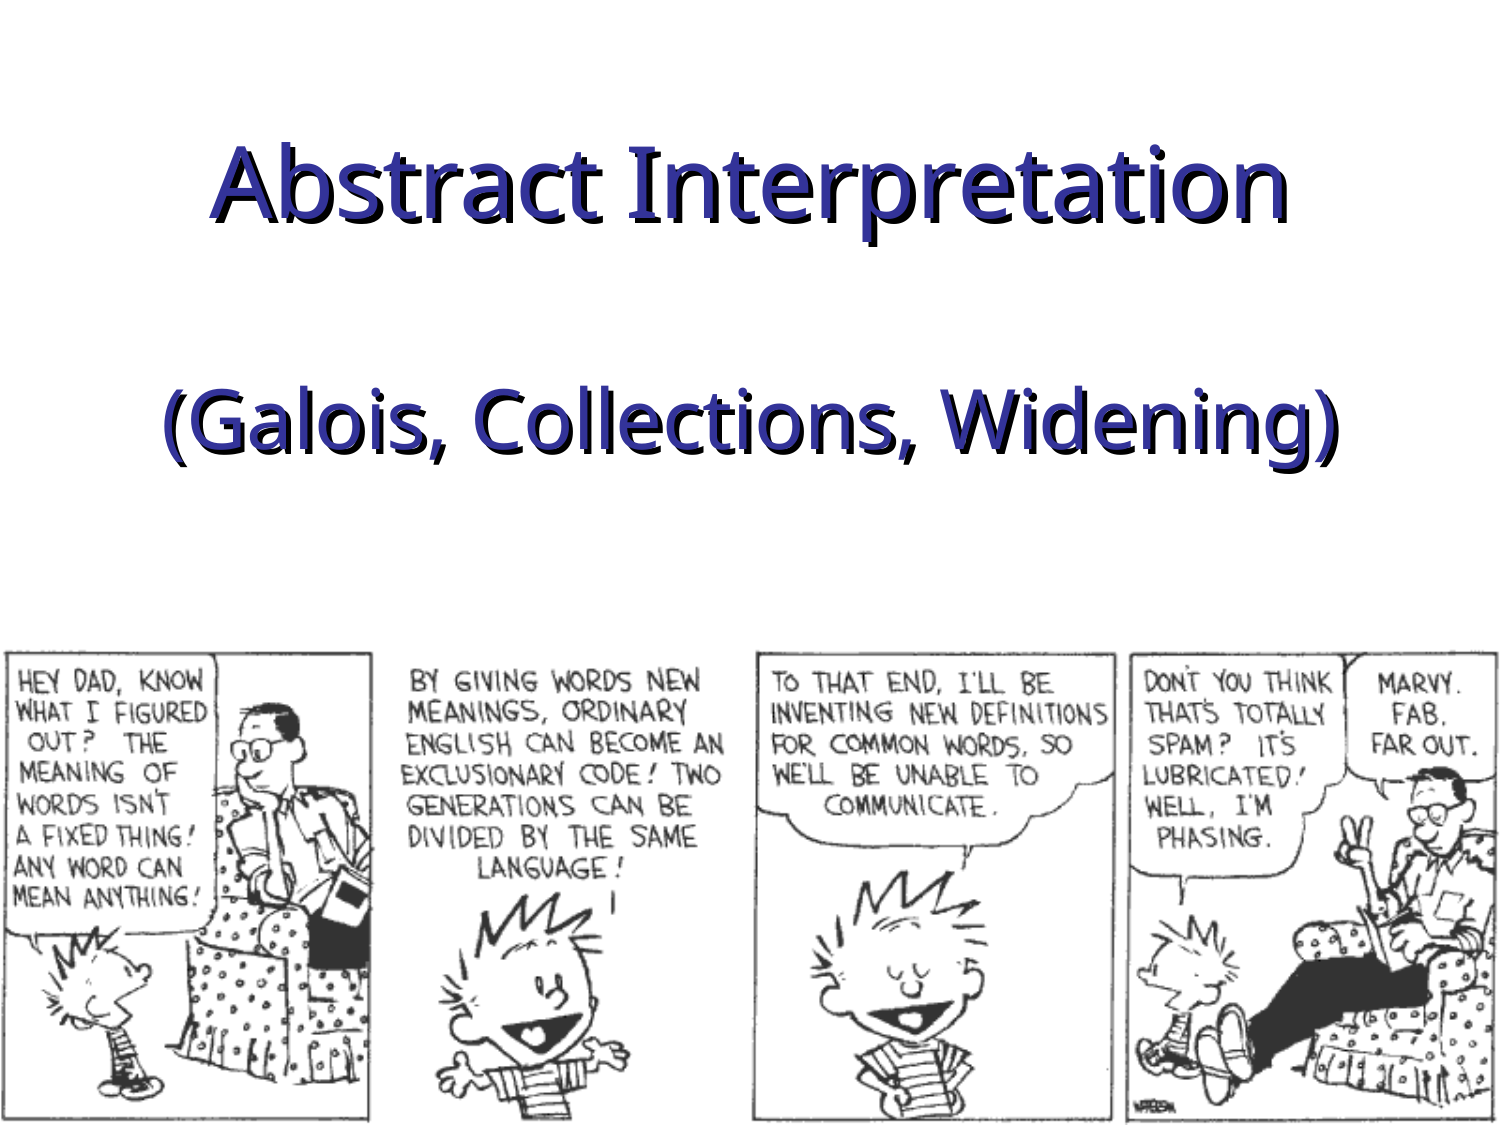

# Abstract Interpretation (Galois, Collections, Widening)
1